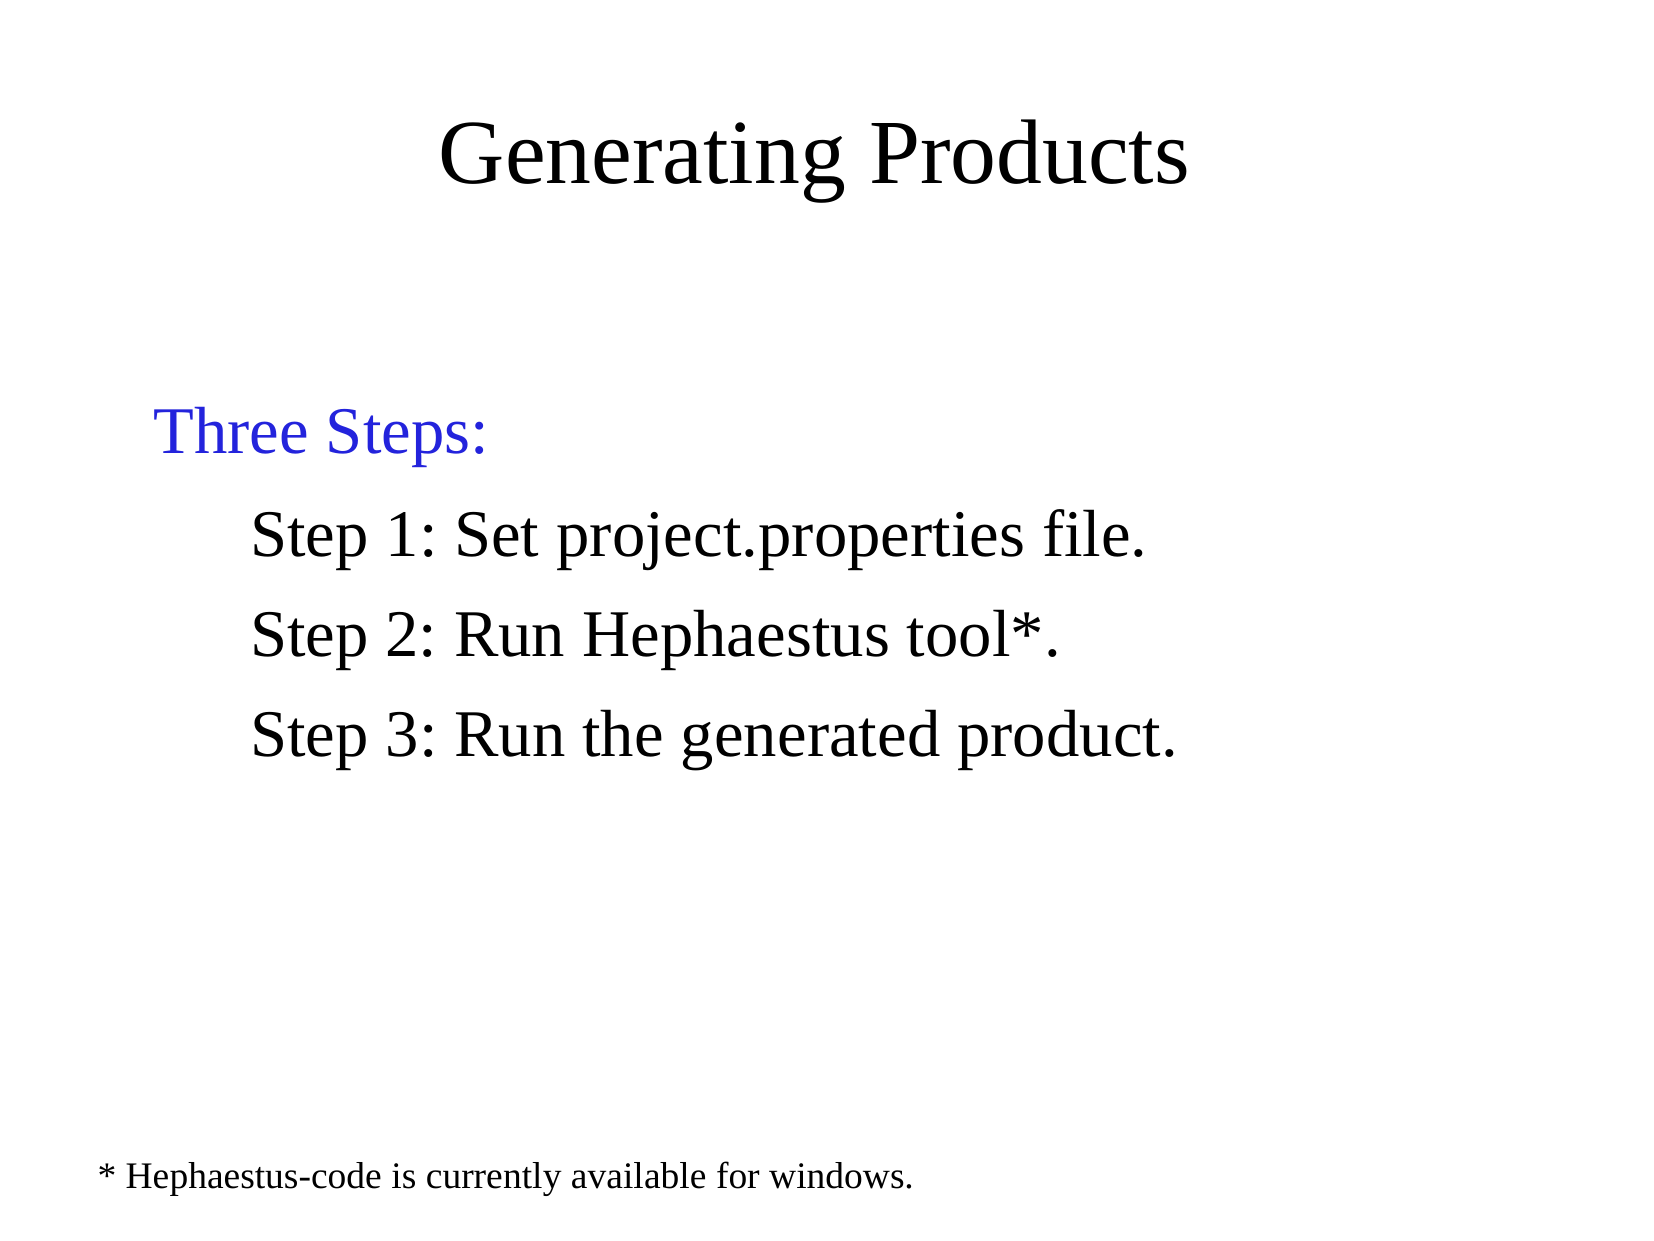

# Generating Products
Three Steps:
 Step 1: Set project.properties file.
 Step 2: Run Hephaestus tool*.
 Step 3: Run the generated product.
* Hephaestus-code is currently available for windows.